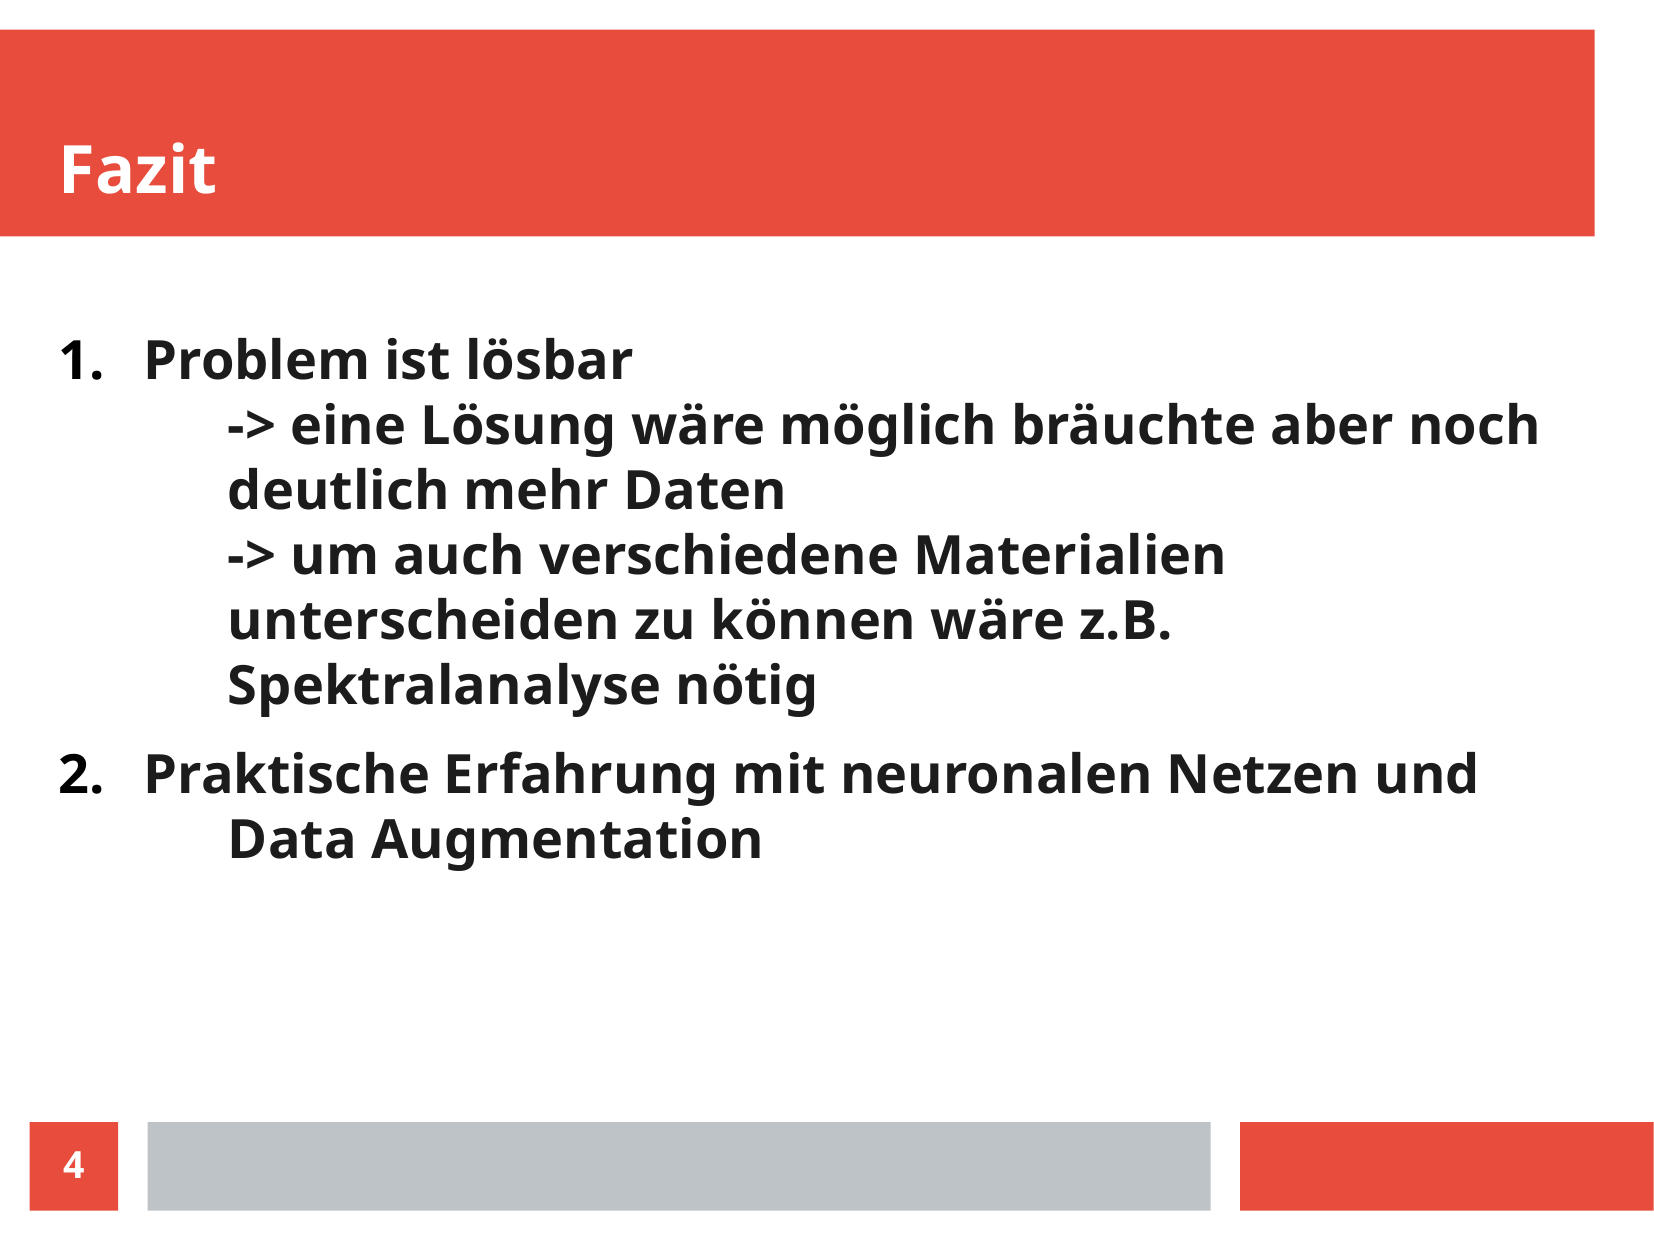

# Fazit
Problem ist lösbar
-> eine Lösung wäre möglich bräuchte aber noch deutlich mehr Daten
-> um auch verschiedene Materialien unterscheiden zu können wäre z.B. Spektralanalyse nötig
Praktische Erfahrung mit neuronalen Netzen und Data Augmentation